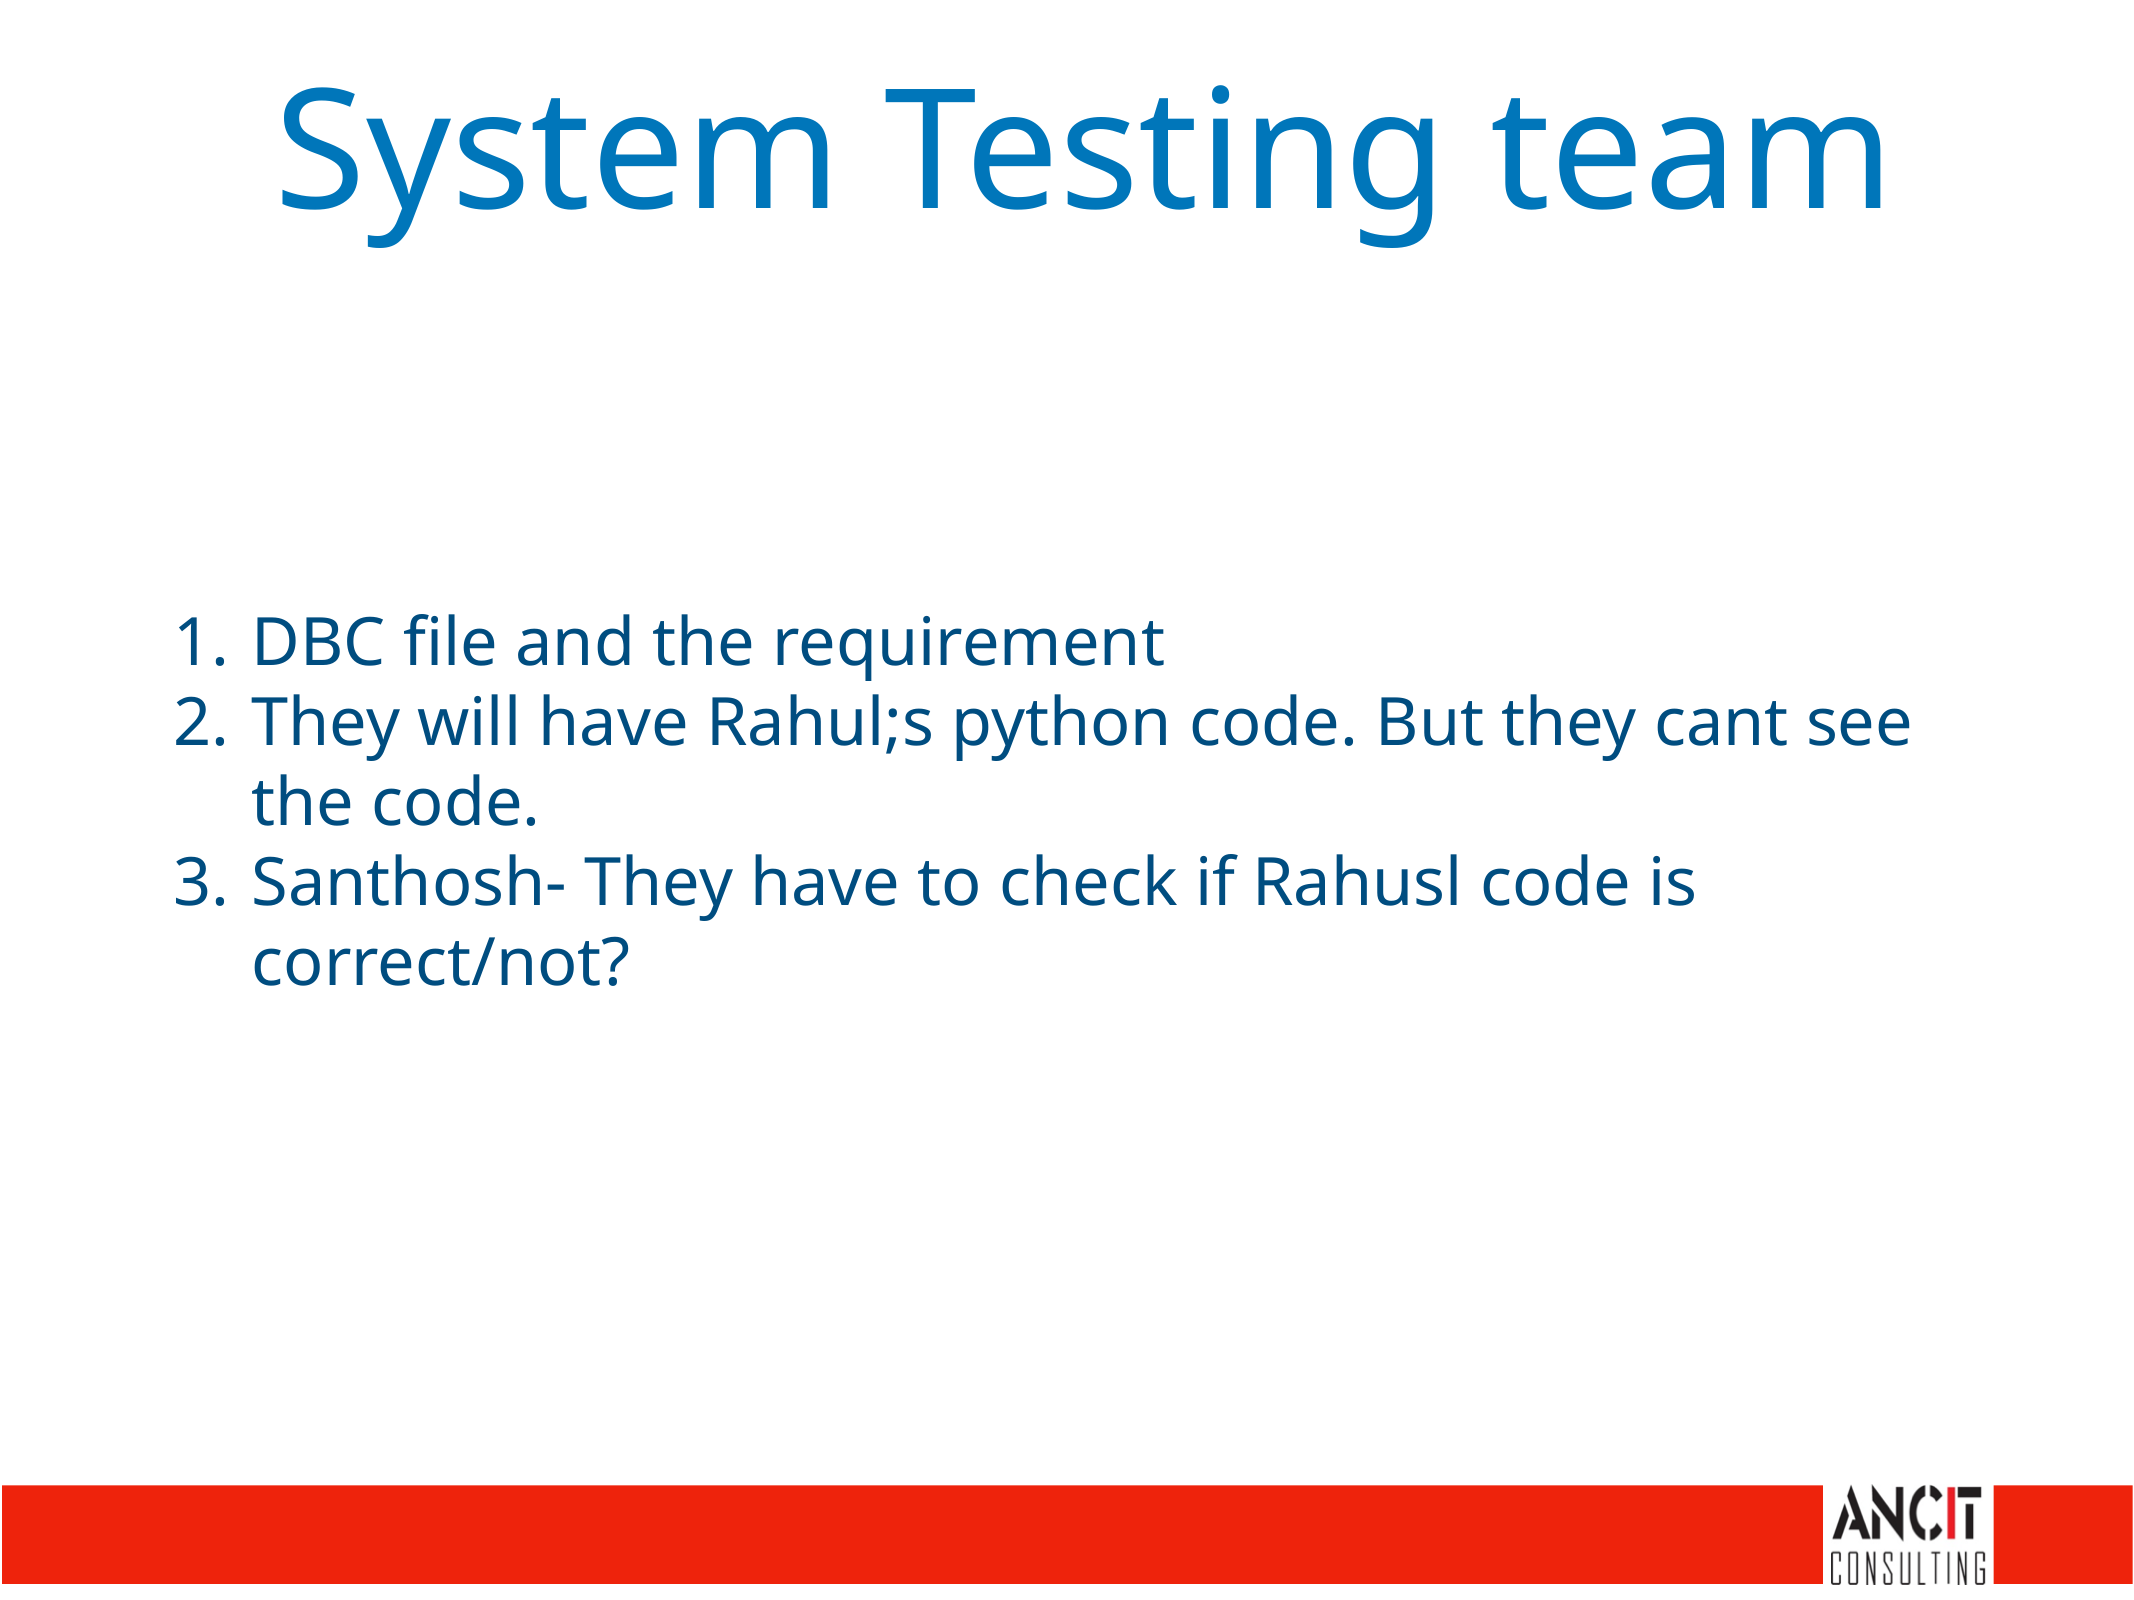

# System Testing team
DBC file and the requirement
They will have Rahul;s python code. But they cant see the code.
Santhosh- They have to check if Rahusl code is correct/not?